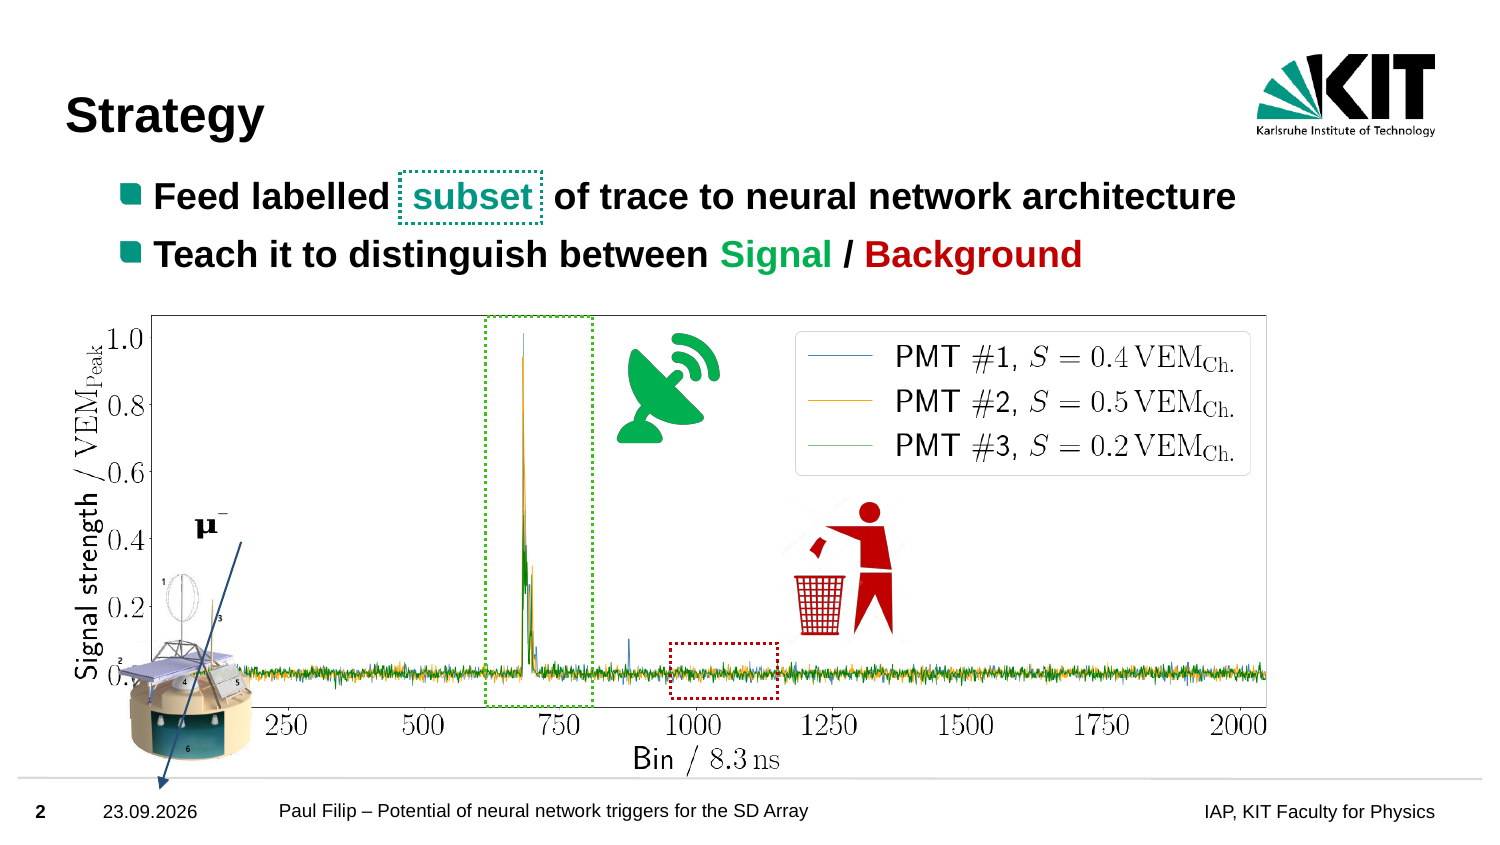

# Strategy
Feed labelled subset of trace to neural network architecture
Teach it to distinguish between Signal / Background
2